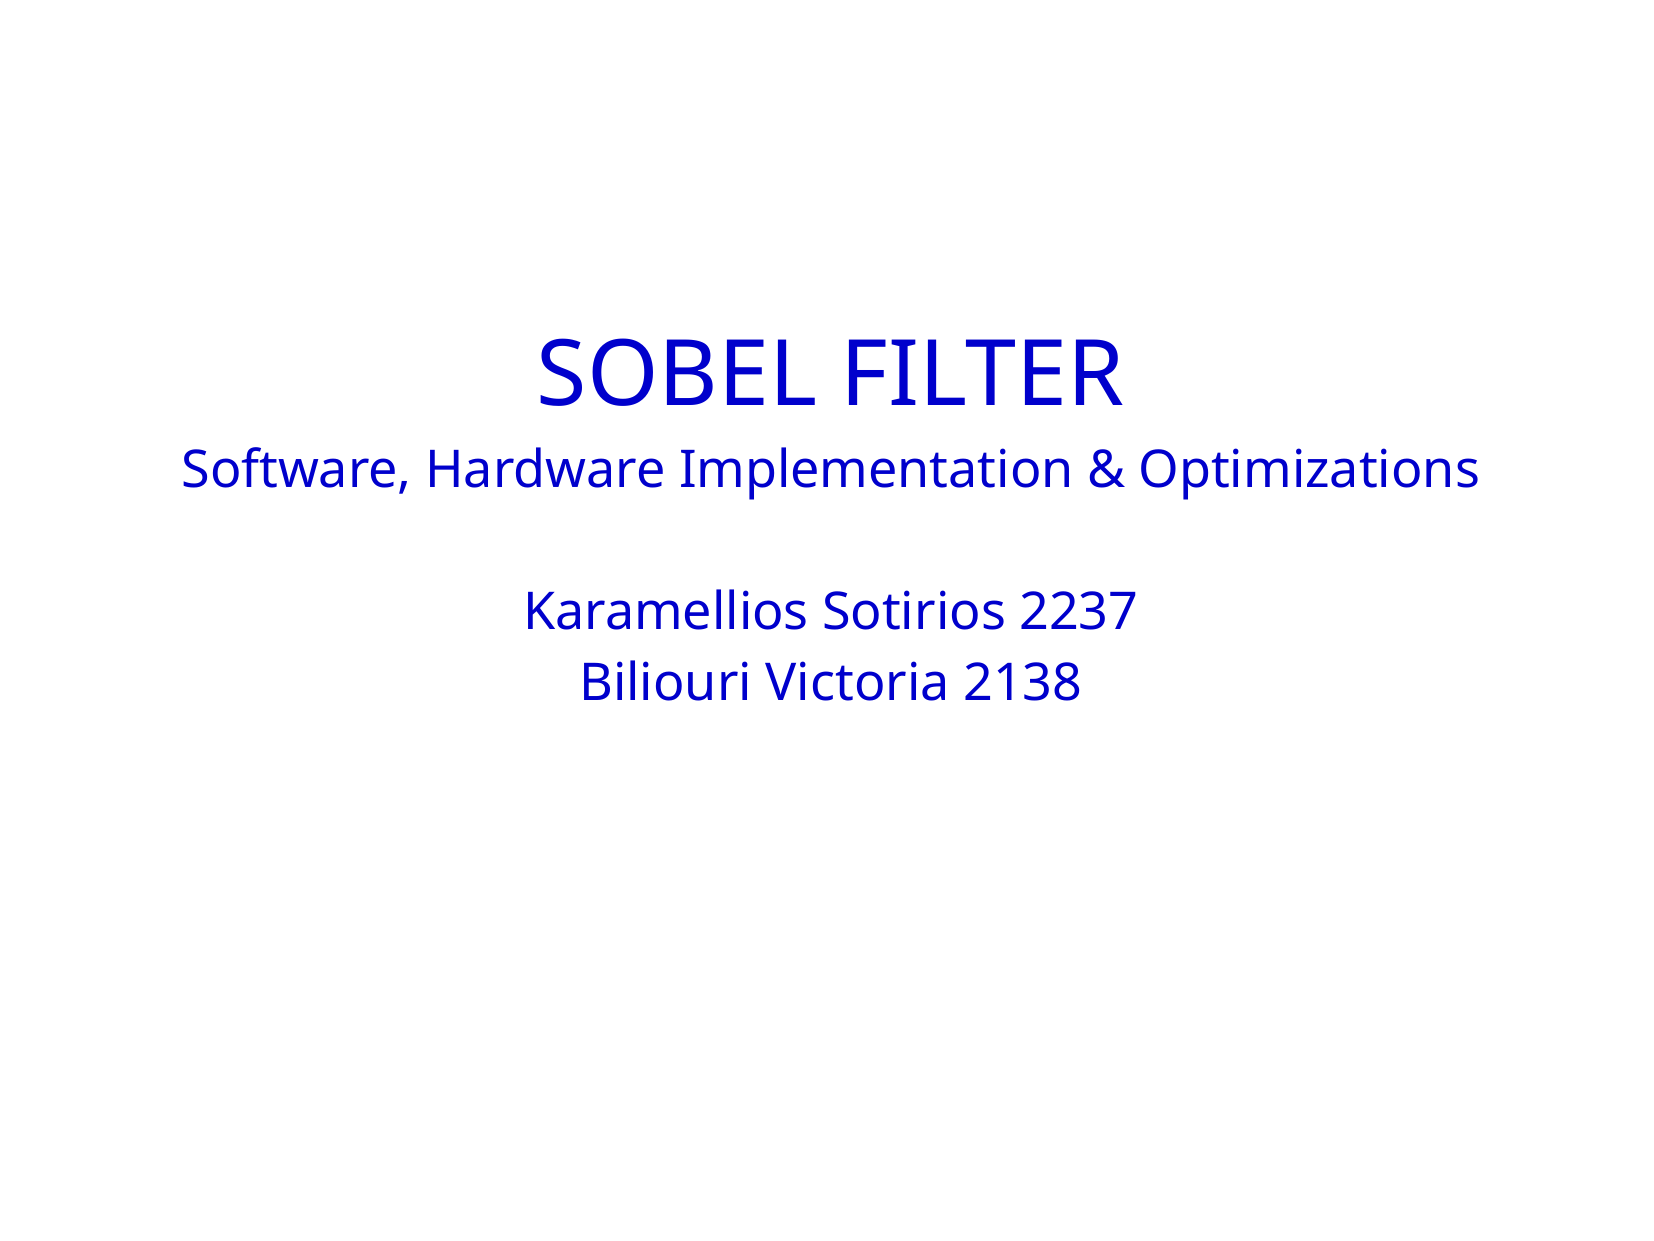

# SOBEL FILTER Software, Hardware Implementation & Optimizations Karamellios Sotirios 2237 Biliouri Victoria 2138